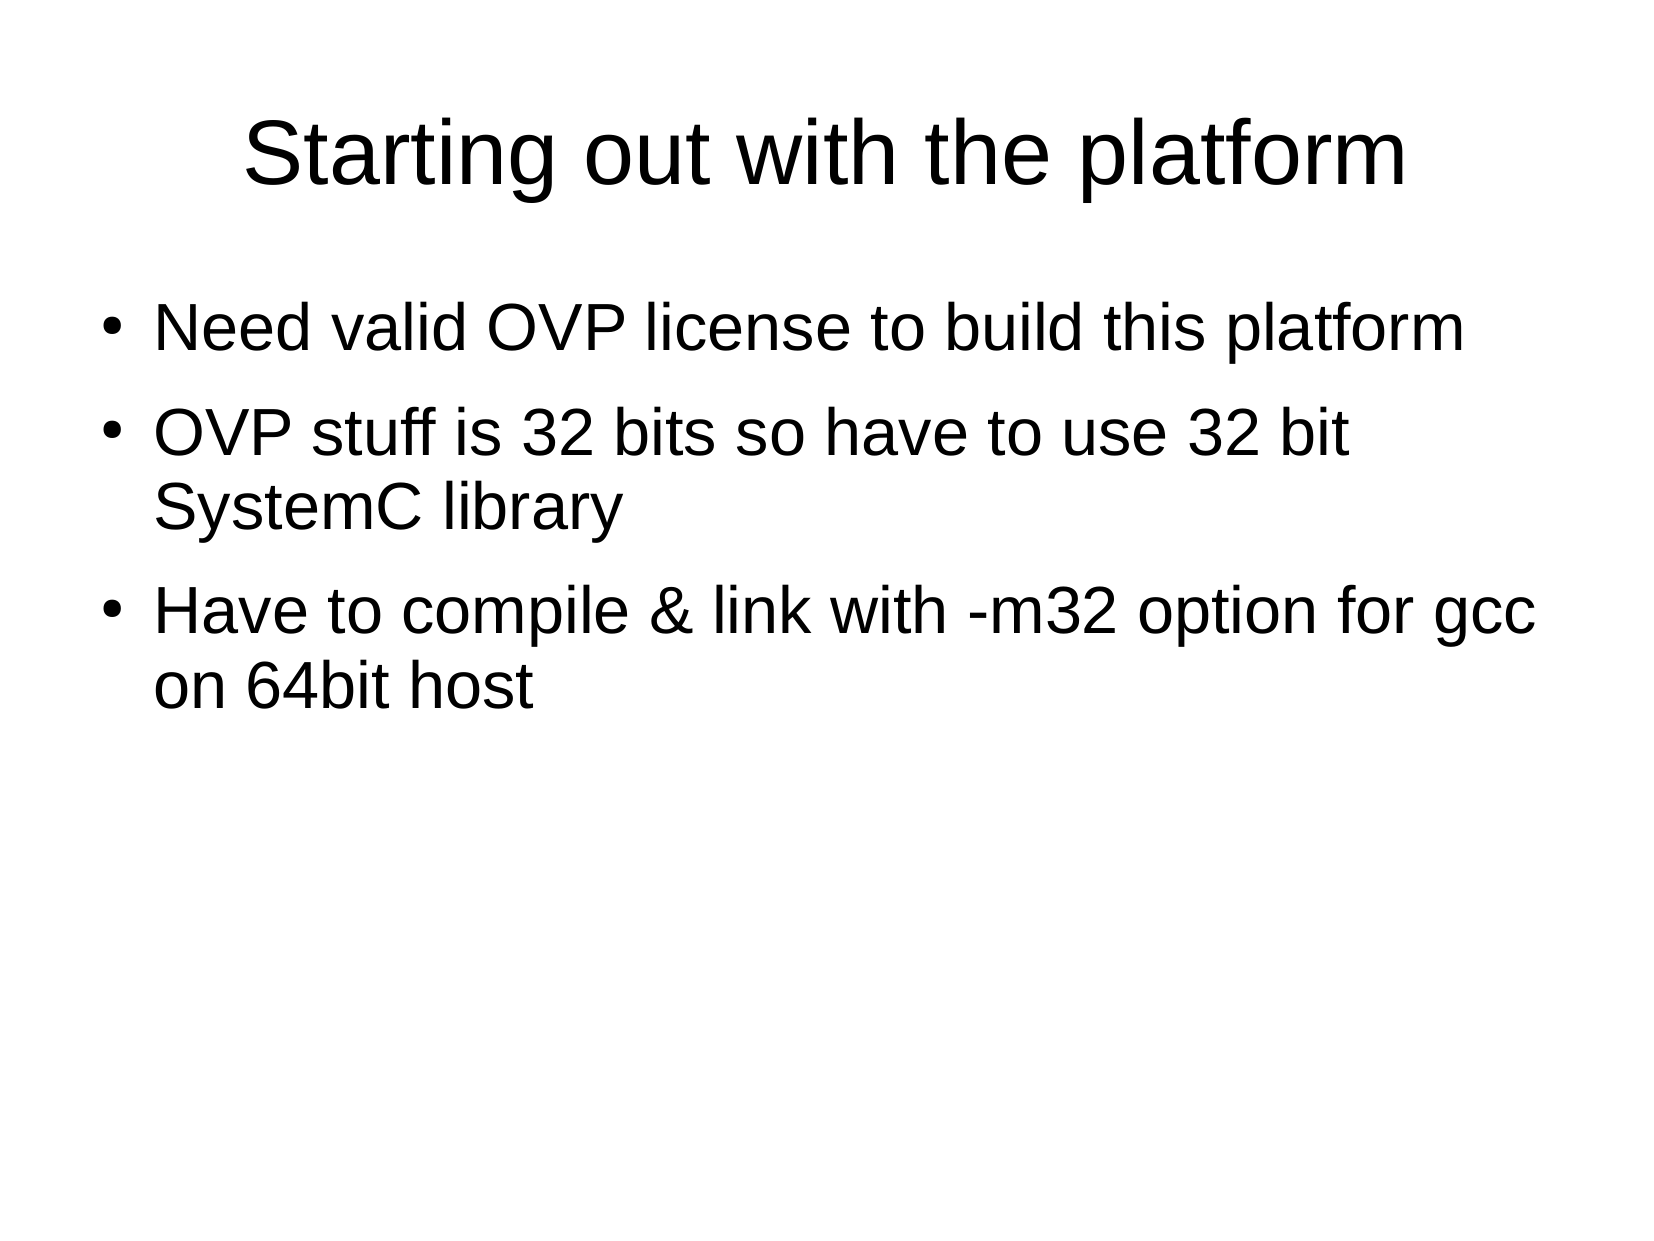

# Starting out with the platform
Need valid OVP license to build this platform
OVP stuff is 32 bits so have to use 32 bit SystemC library
Have to compile & link with -m32 option for gcc on 64bit host